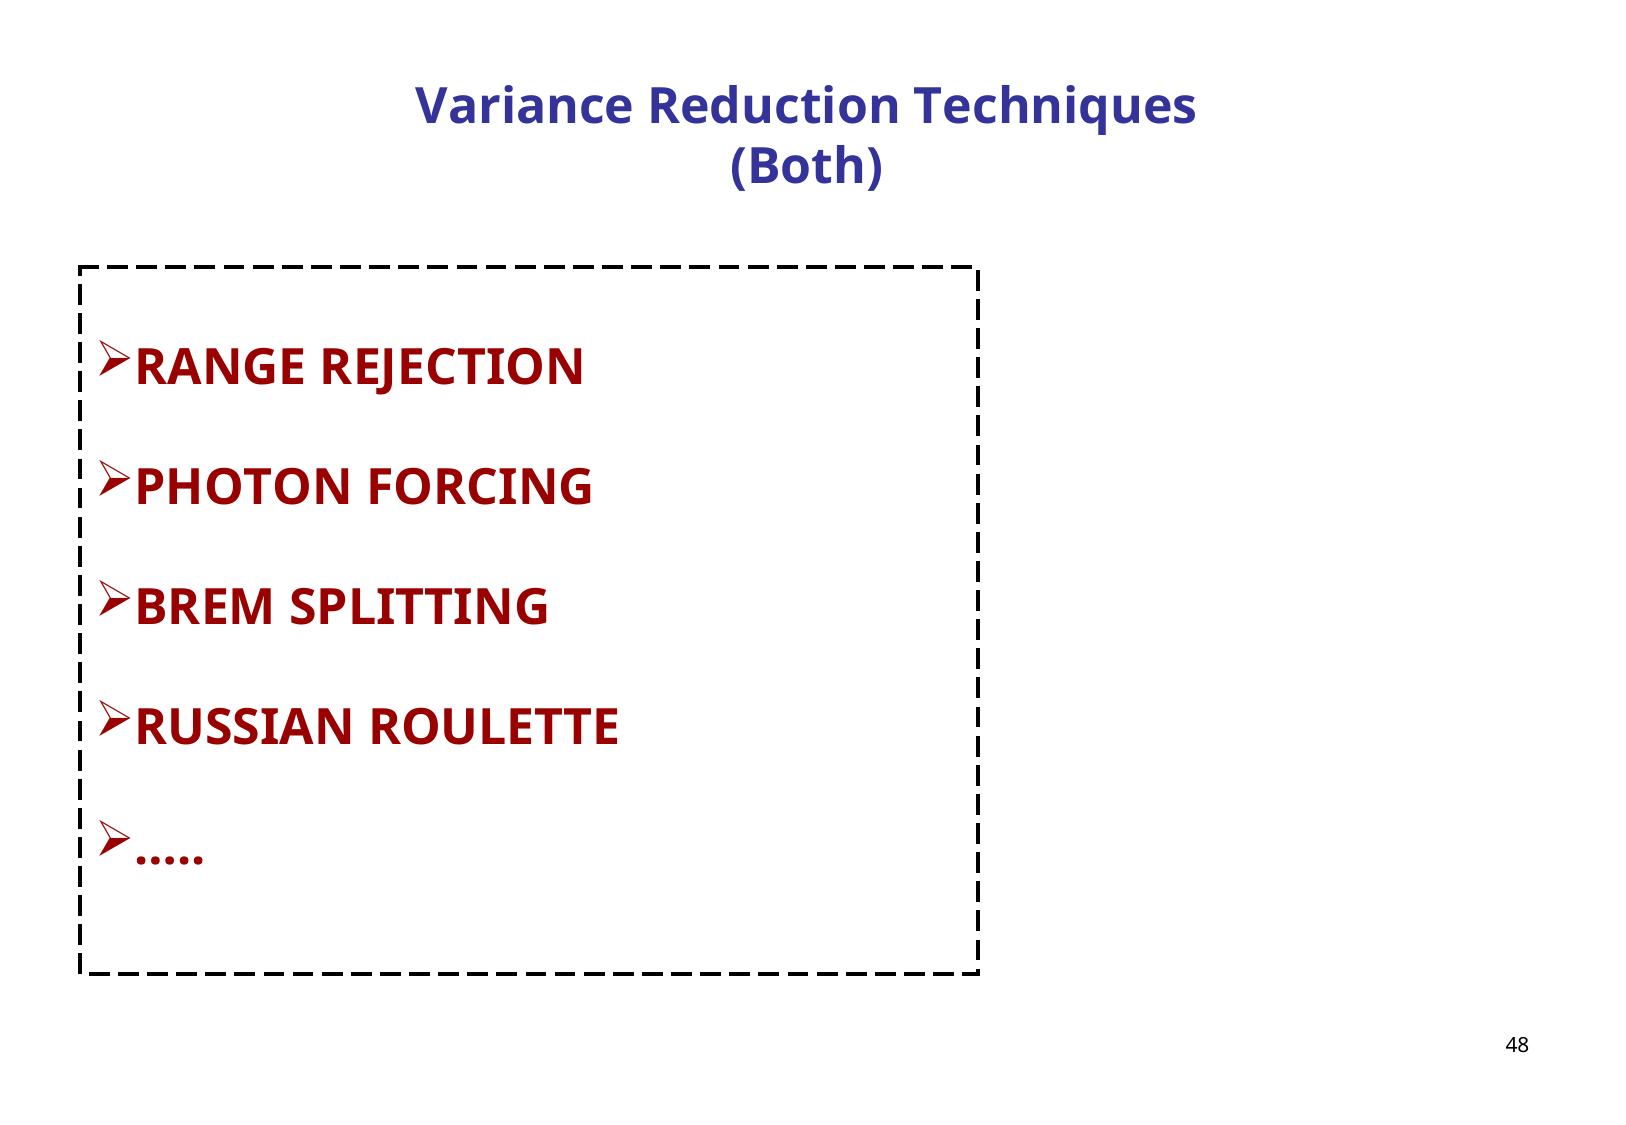

Variance Reduction Techniques
(Both)
RANGE REJECTION
PHOTON FORCING
BREM SPLITTING
RUSSIAN ROULETTE
…..
48